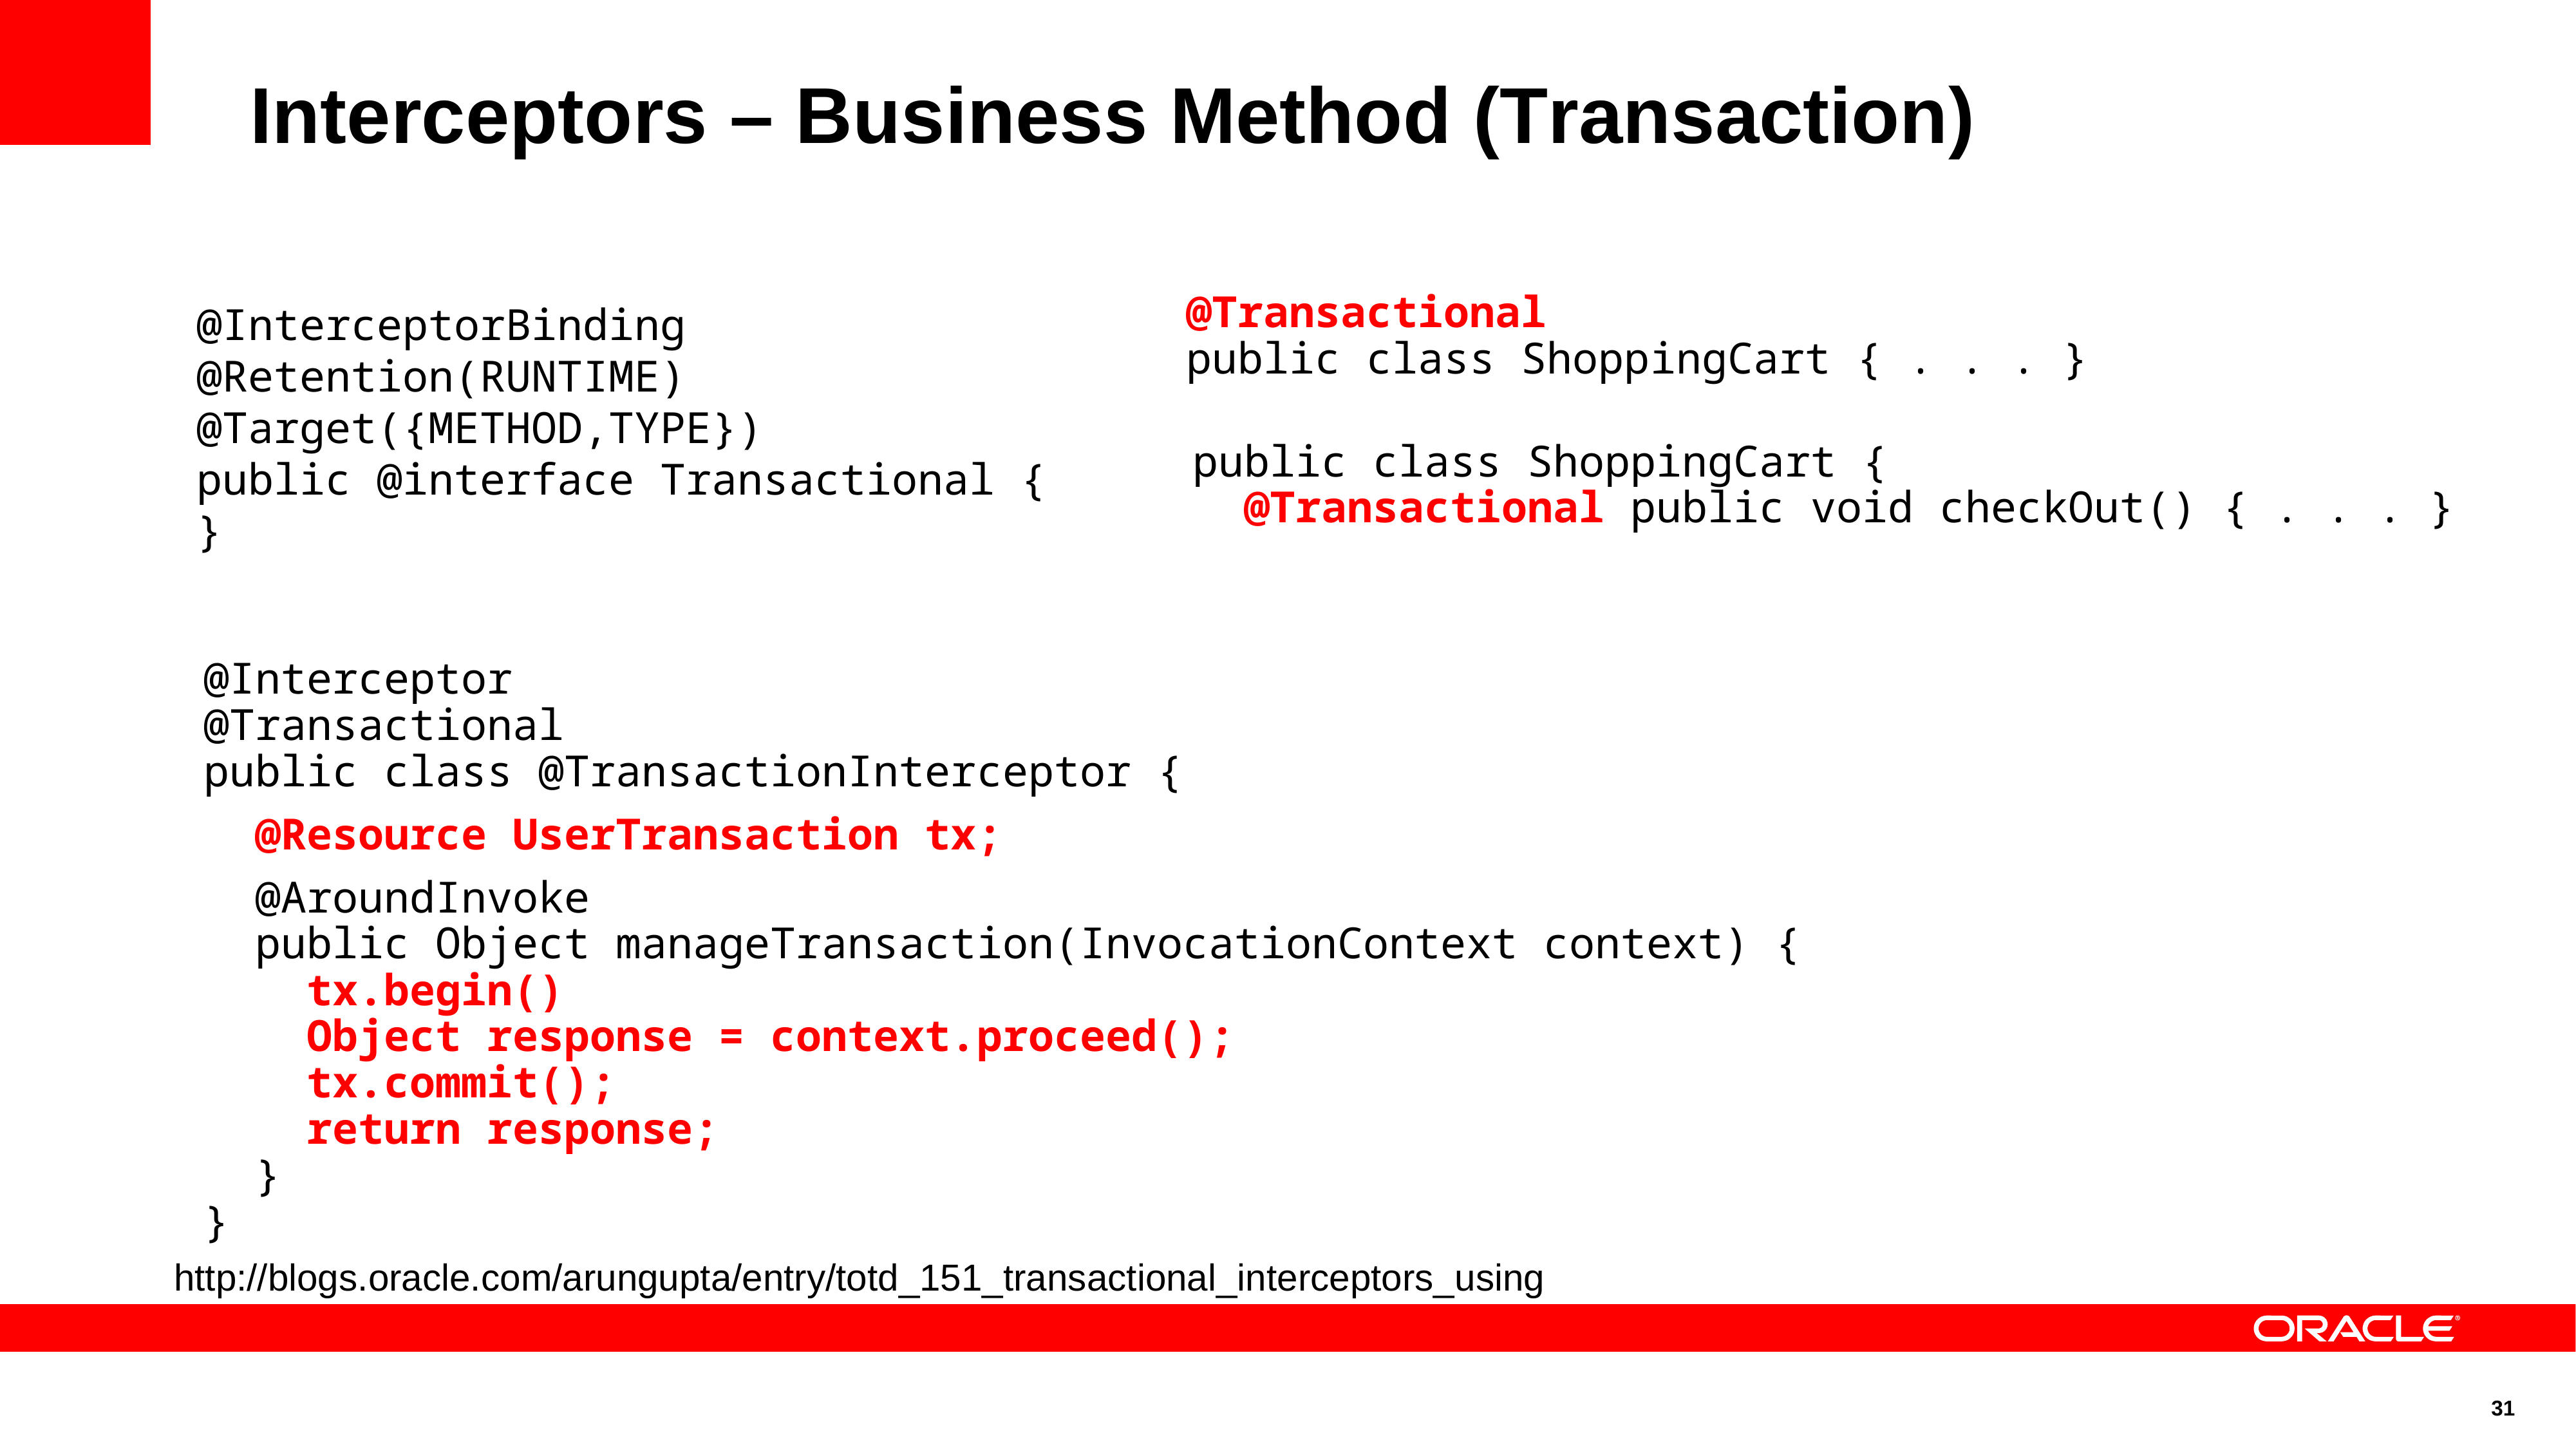

# Interceptors – Business Method (Transaction)
@Transactional
public class ShoppingCart { . . . }
@InterceptorBinding
@Retention(RUNTIME)
@Target({METHOD,TYPE})
public @interface Transactional {
}
public class ShoppingCart {
 @Transactional public void checkOut() { . . . }
@Interceptor
@Transactional
public class @TransactionInterceptor {
 @Resource UserTransaction tx;
 @AroundInvoke
 public Object manageTransaction(InvocationContext context) {
 tx.begin()
 Object response = context.proceed();
 tx.commit();
 return response;
 }
}
http://blogs.oracle.com/arungupta/entry/totd_151_transactional_interceptors_using